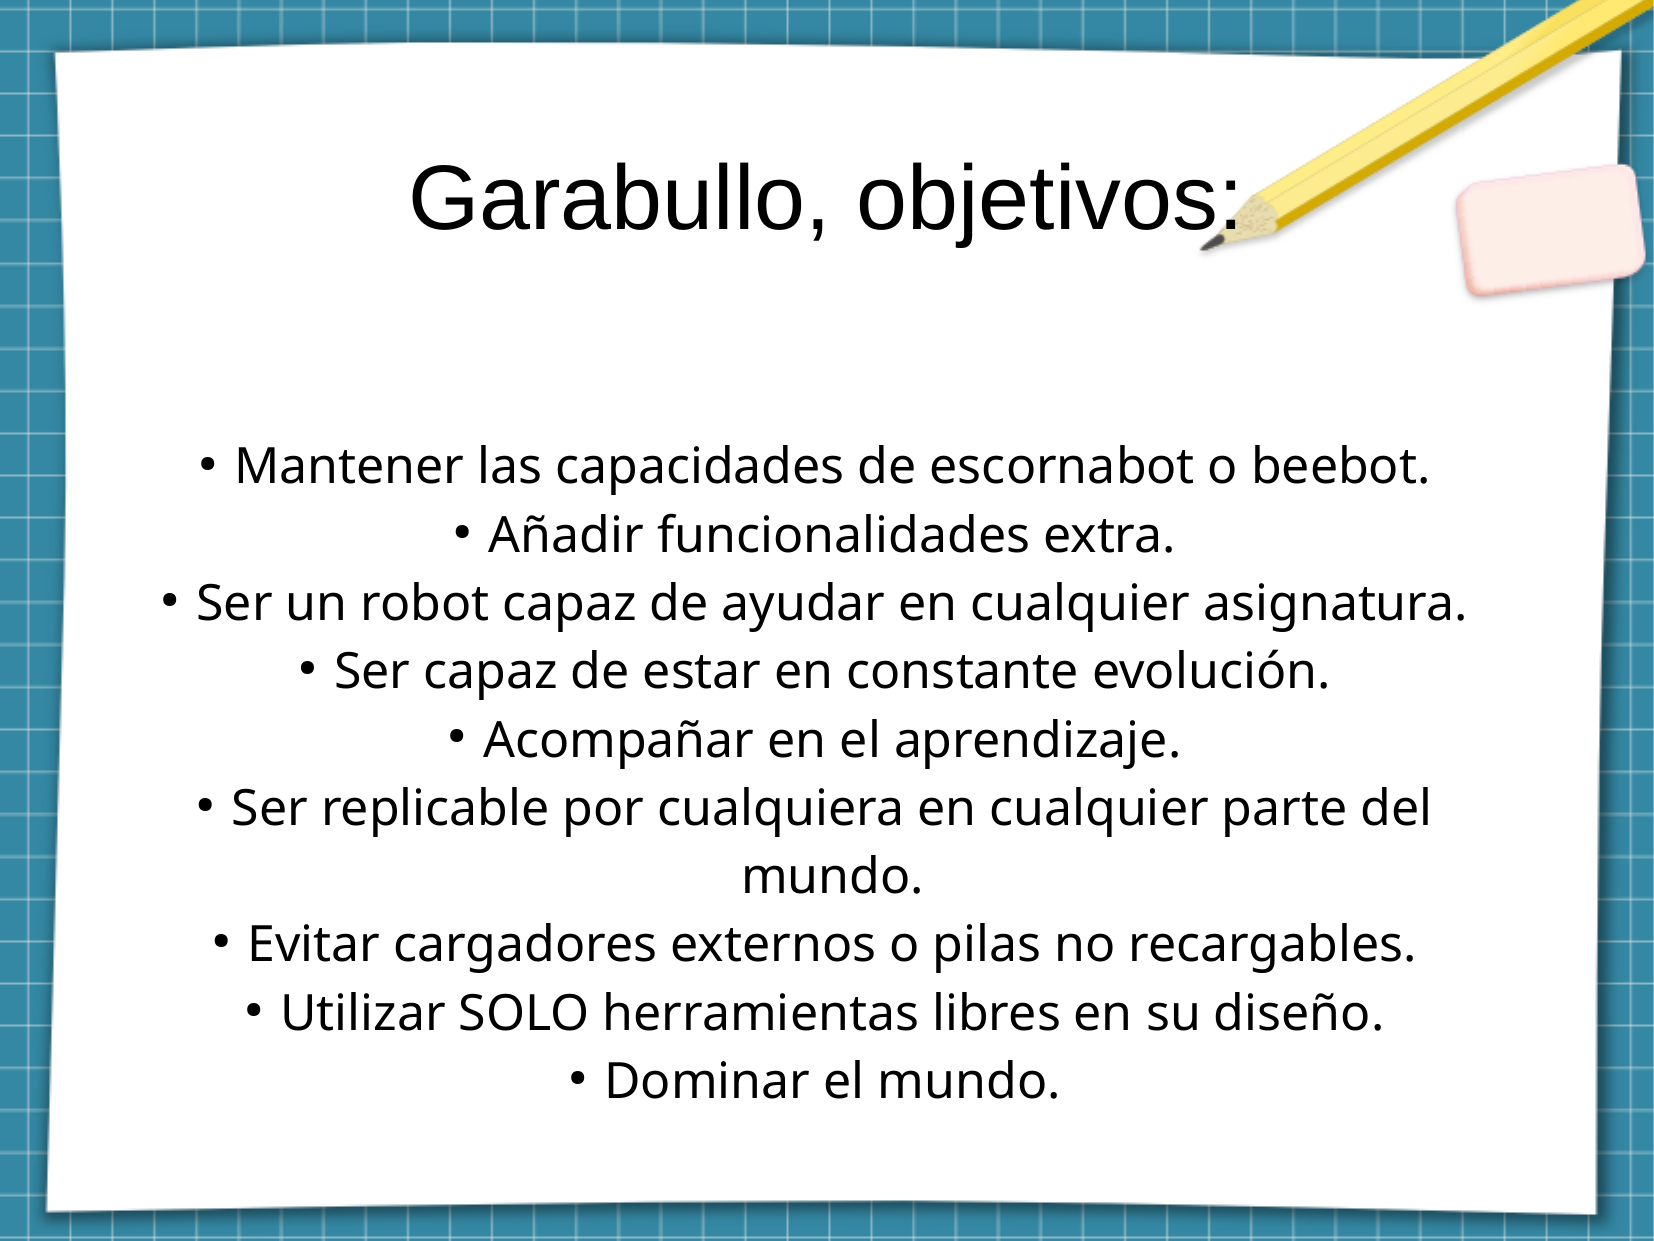

# Garabullo, objetivos:
Mantener las capacidades de escornabot o beebot.
Añadir funcionalidades extra.
Ser un robot capaz de ayudar en cualquier asignatura.
Ser capaz de estar en constante evolución.
Acompañar en el aprendizaje.
Ser replicable por cualquiera en cualquier parte del mundo.
Evitar cargadores externos o pilas no recargables.
Utilizar SOLO herramientas libres en su diseño.
Dominar el mundo.